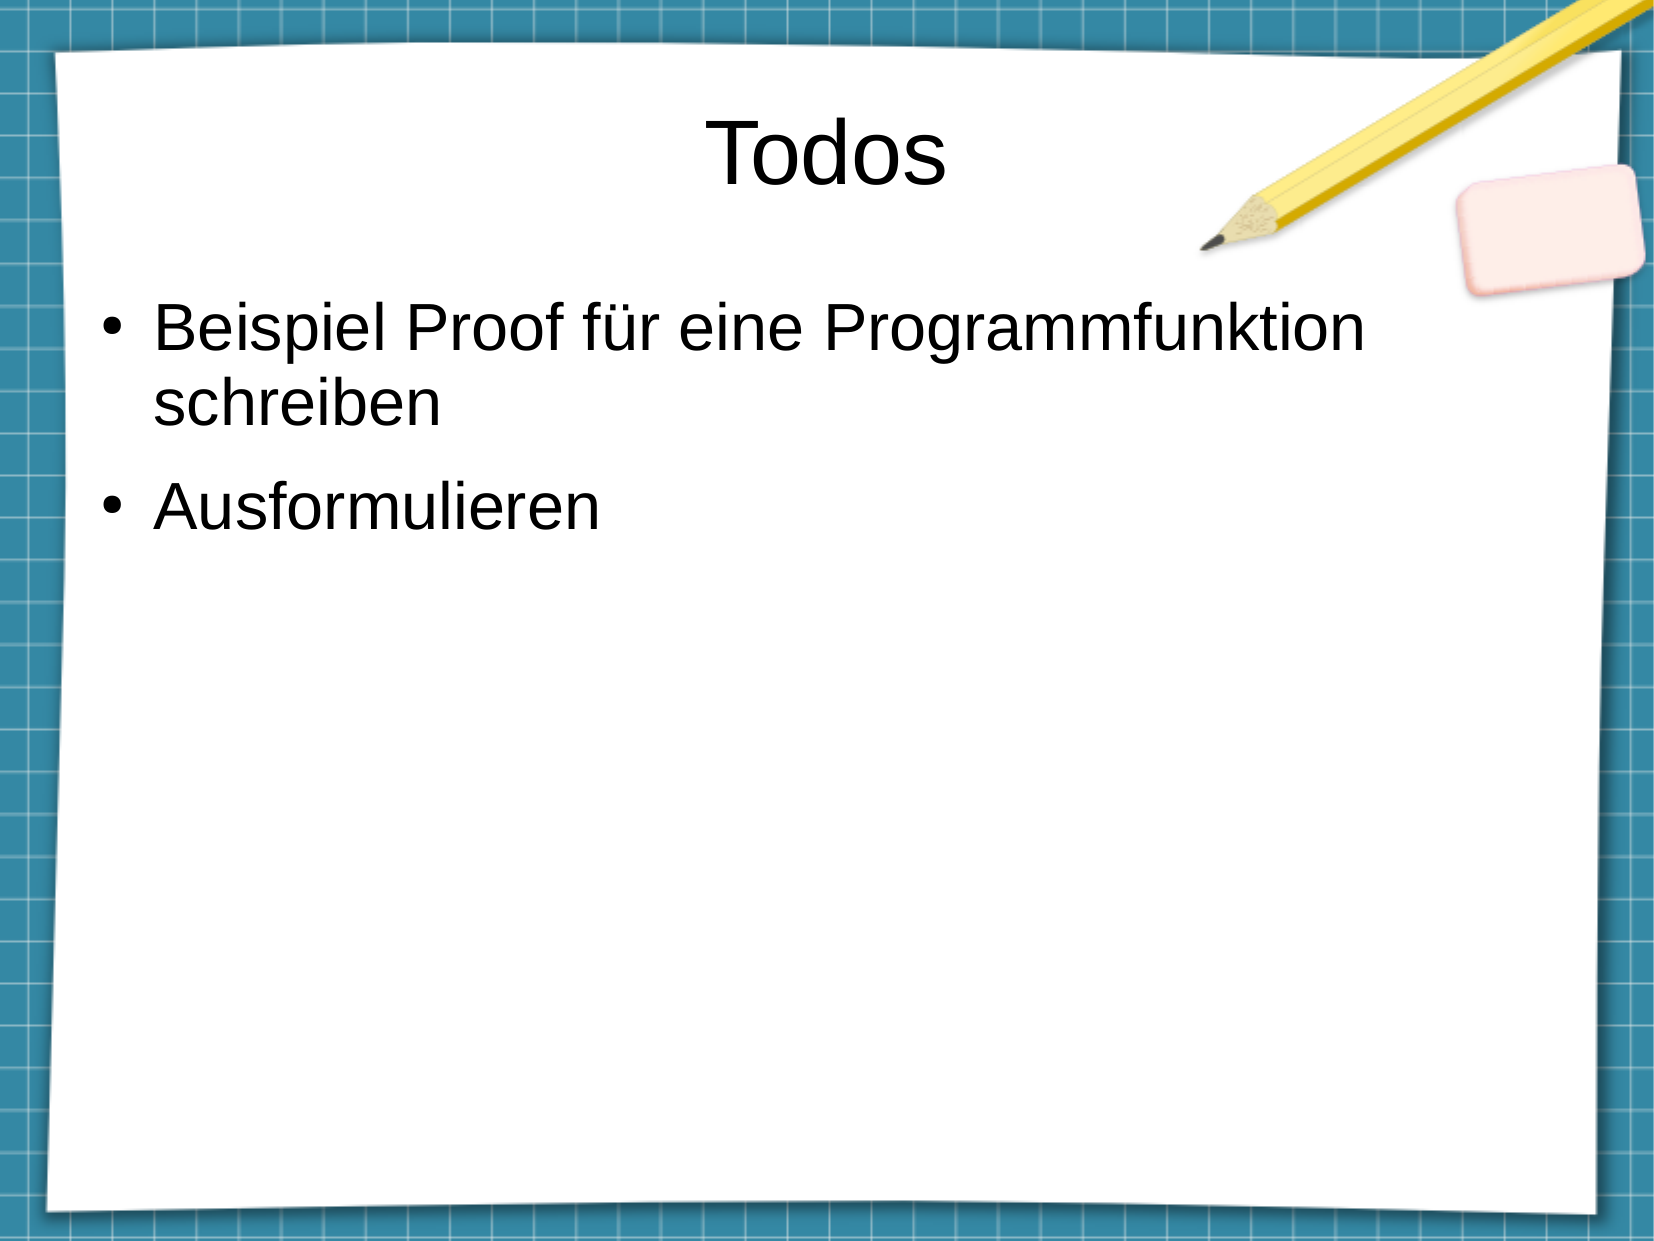

# Todos
Beispiel Proof für eine Programmfunktion schreiben
Ausformulieren